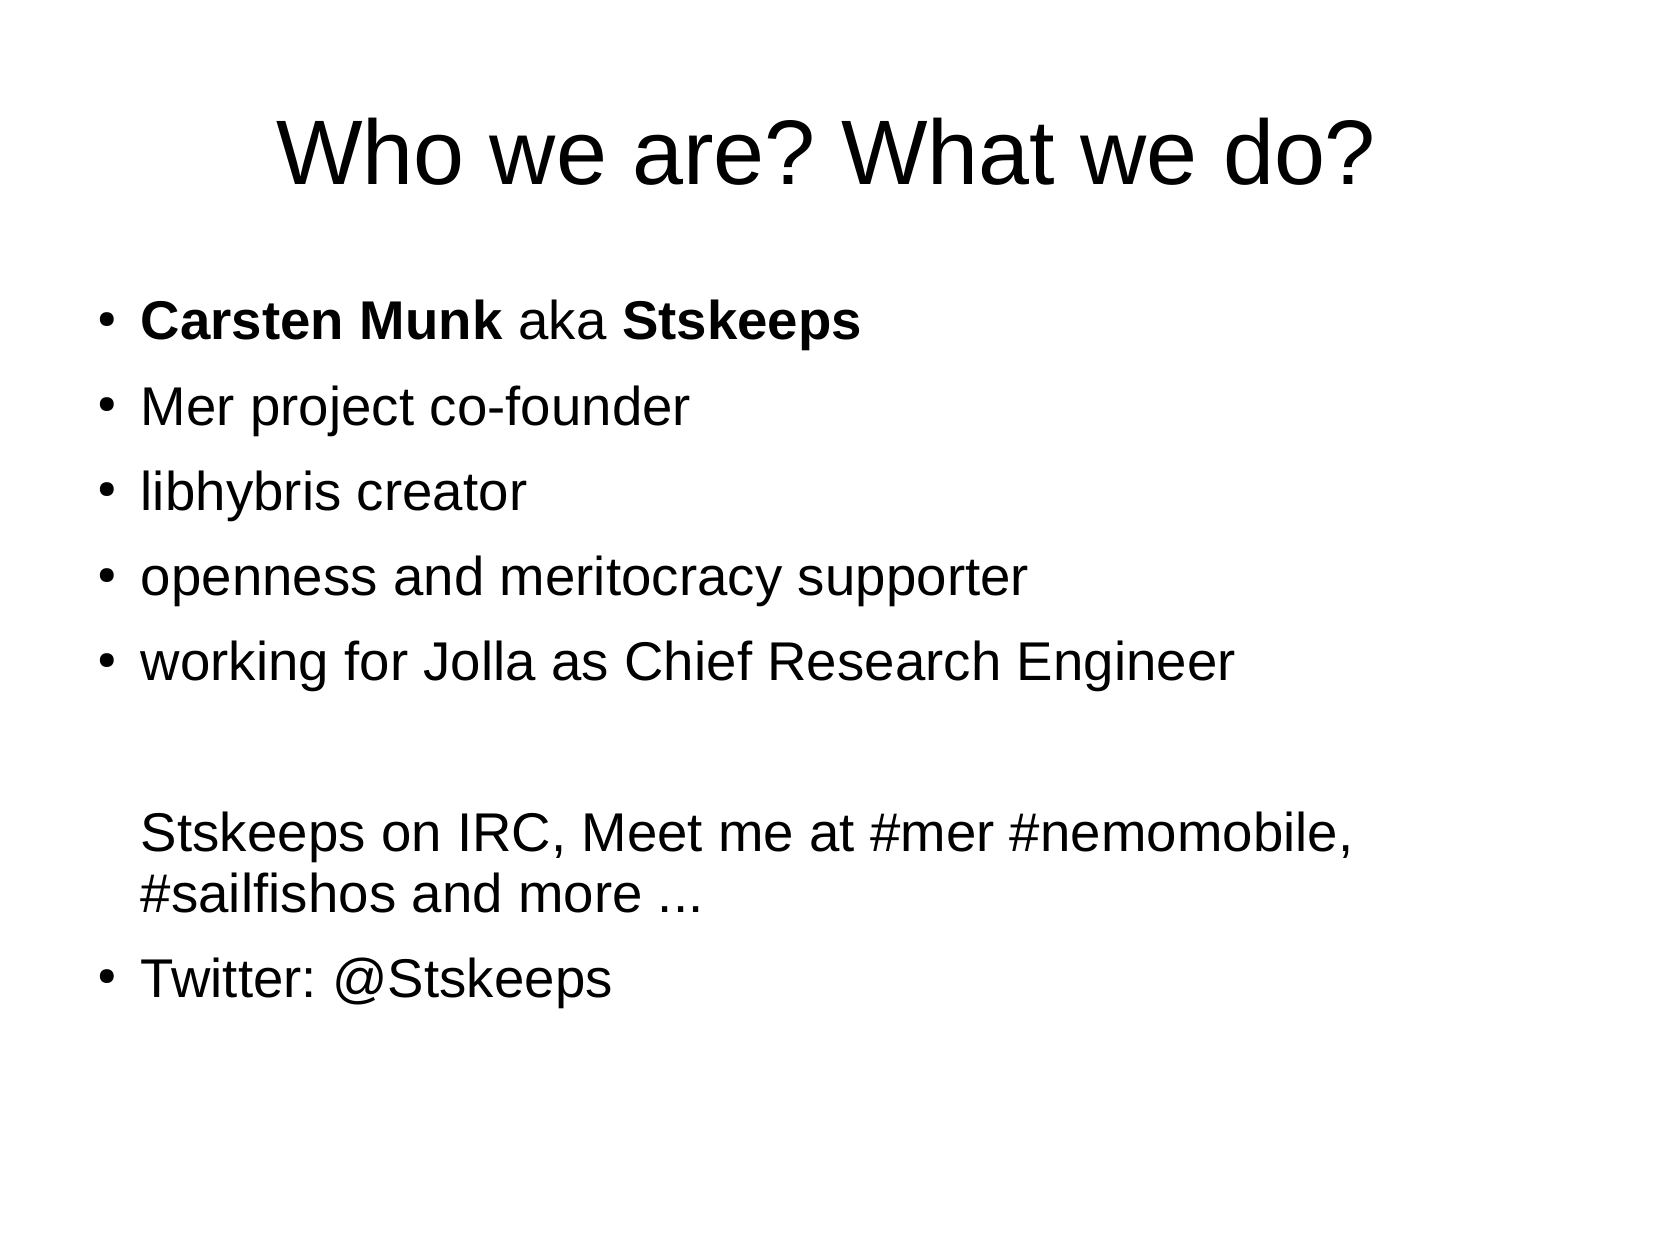

# Who we are? What we do?
Carsten Munk aka Stskeeps
Mer project co-founder
libhybris creator
openness and meritocracy supporter
working for Jolla as Chief Research Engineer
Stskeeps on IRC, Meet me at #mer #nemomobile, #sailfishos and more ...
Twitter: @Stskeeps